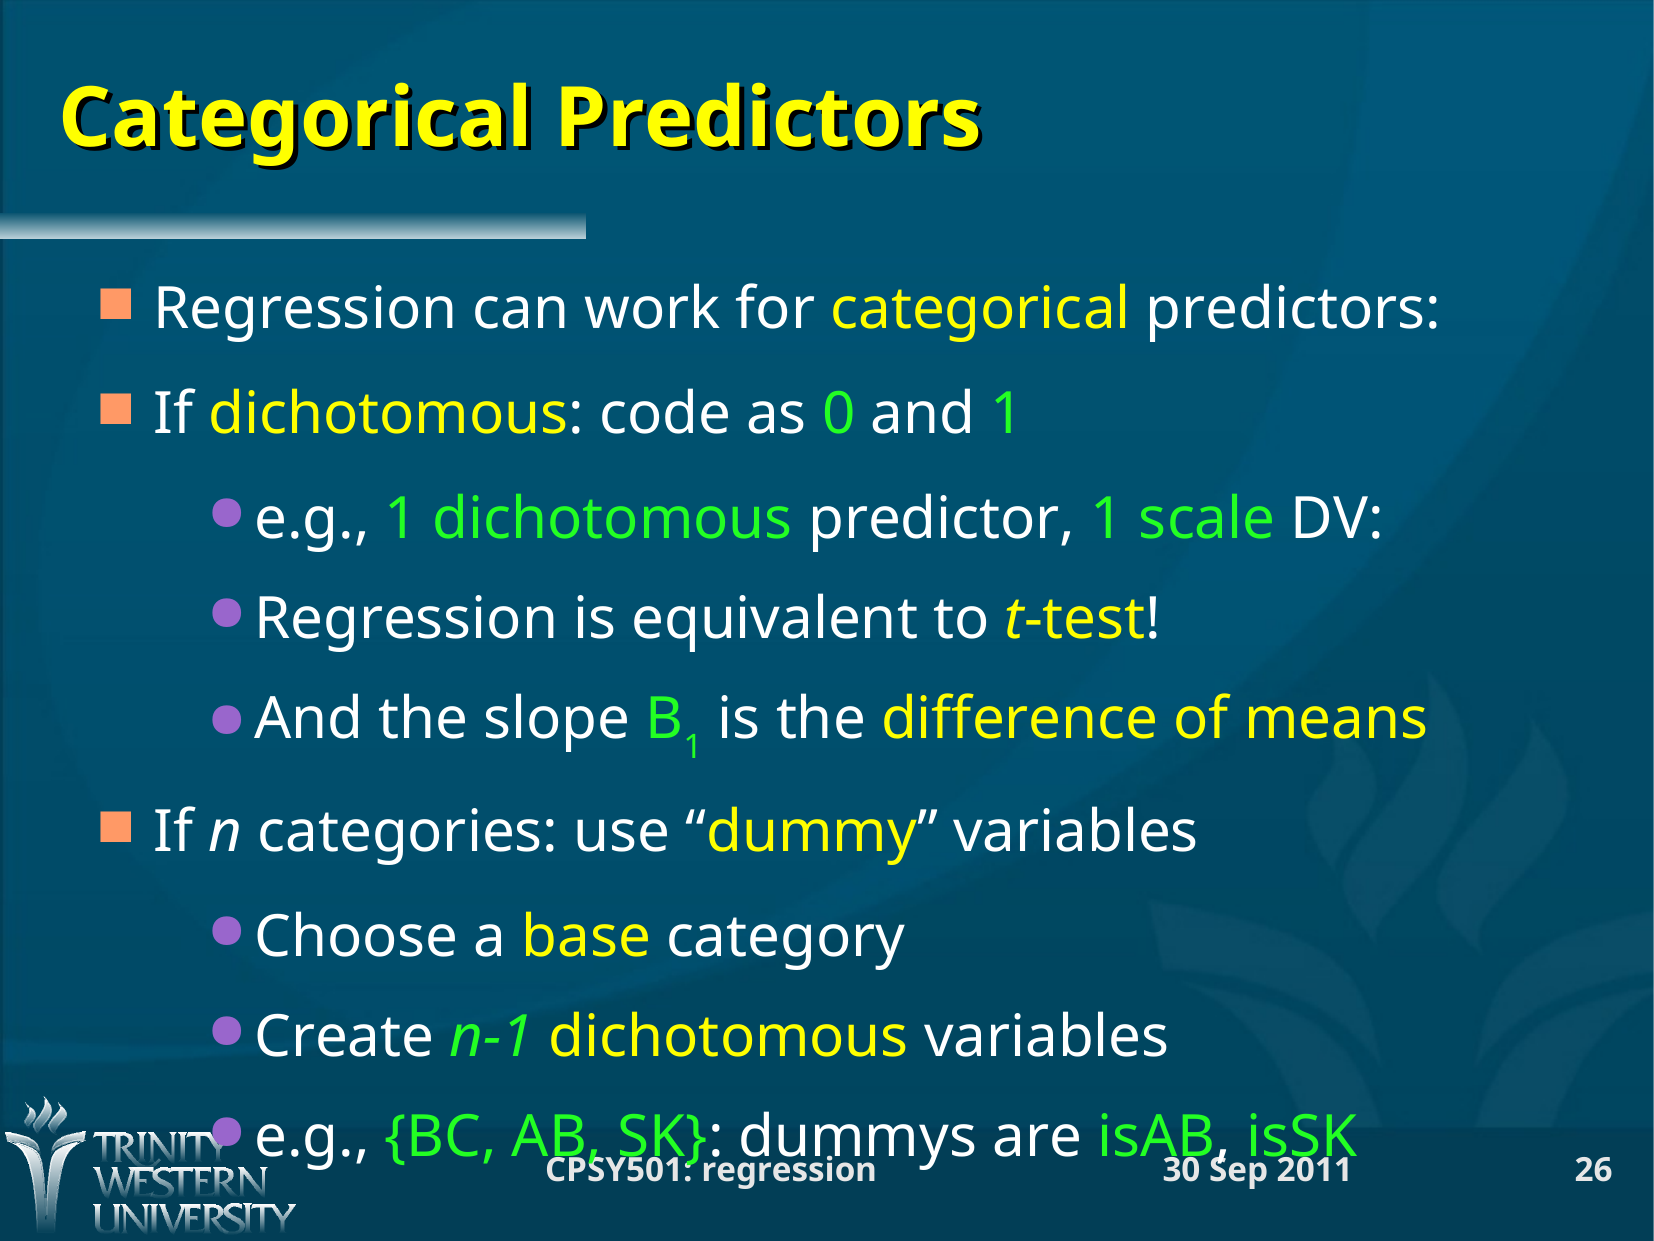

# Categorical Predictors
Regression can work for categorical predictors:
If dichotomous: code as 0 and 1
e.g., 1 dichotomous predictor, 1 scale DV:
Regression is equivalent to t-test!
And the slope B1 is the difference of means
If n categories: use “dummy” variables
Choose a base category
Create n-1 dichotomous variables
e.g., {BC, AB, SK}: dummys are isAB, isSK
CPSY501: regression
30 Sep 2011
26